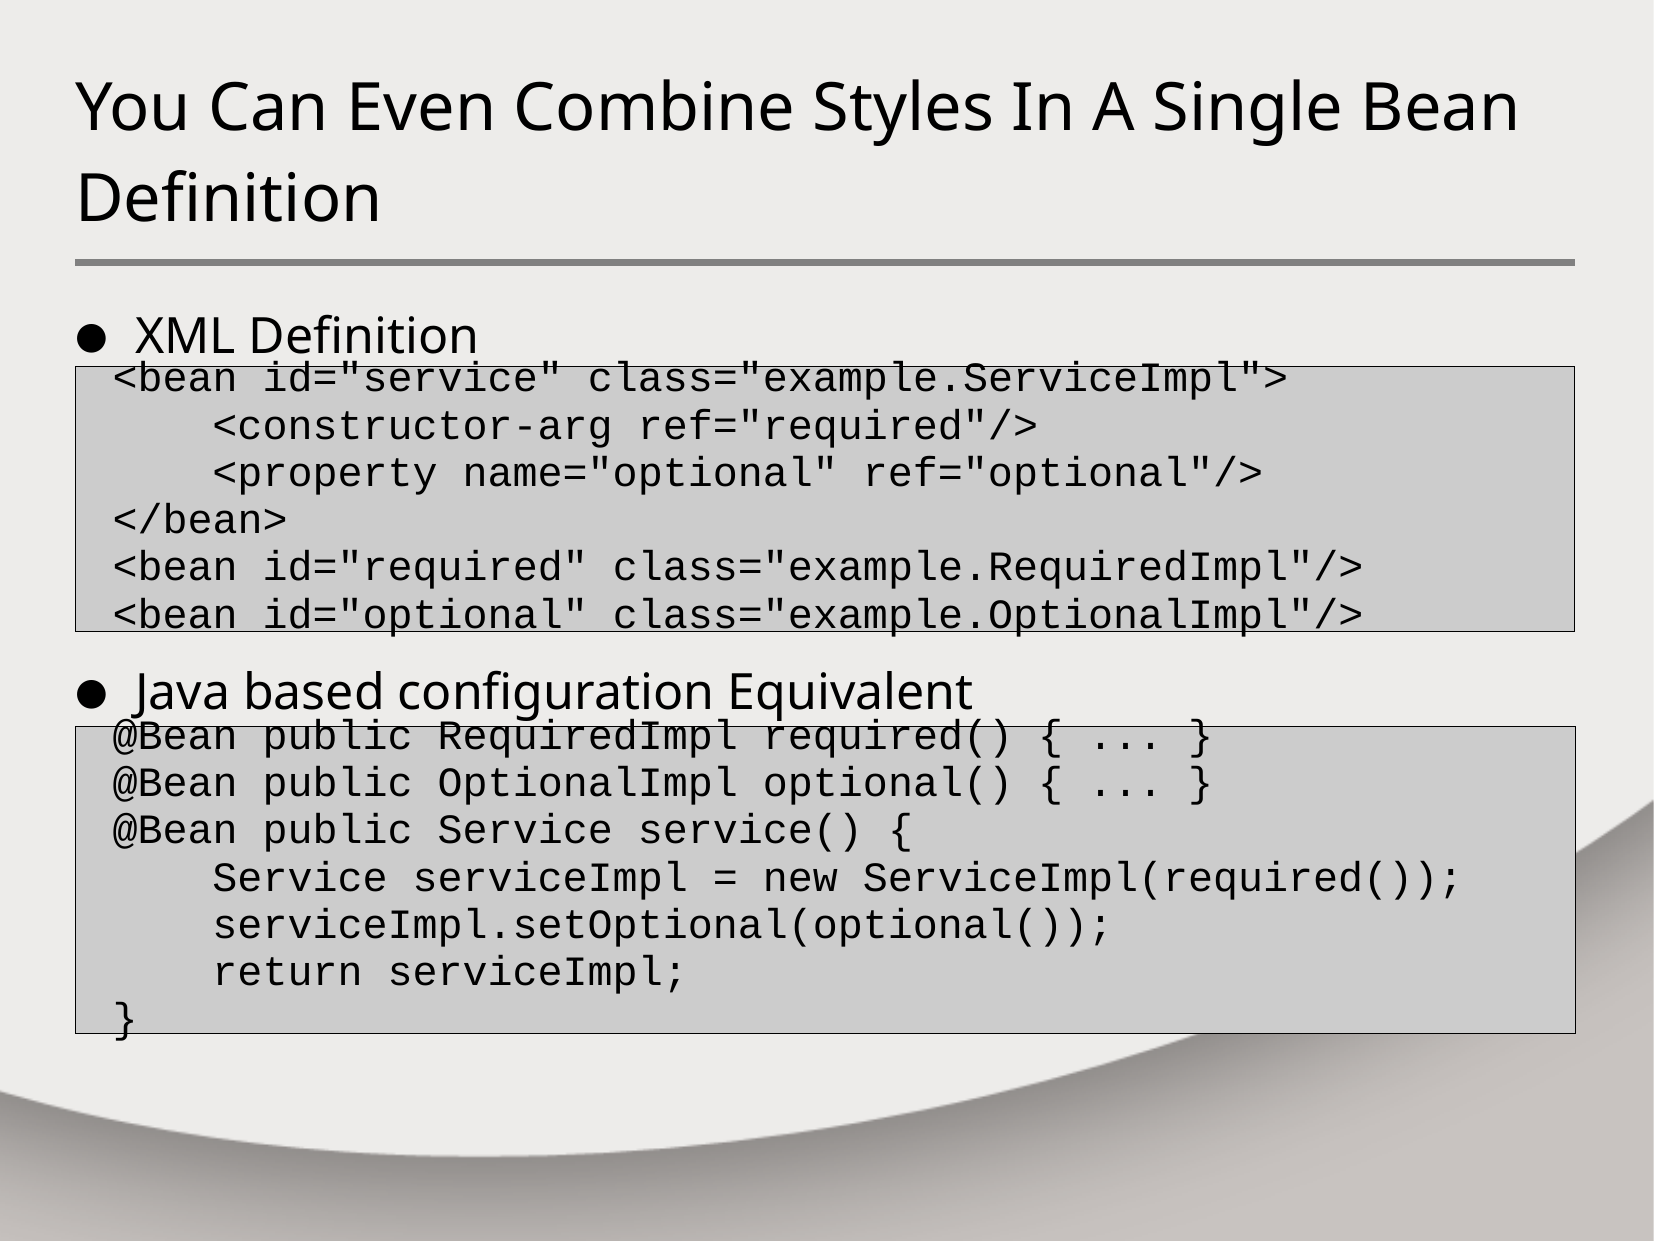

# You Can Even Combine Styles In A Single Bean Definition
XML Definition
Java based configuration Equivalent
<bean id="service" class="example.ServiceImpl">
 <constructor-arg ref="required"/>
 <property name="optional" ref="optional"/>
</bean>
<bean id="required" class="example.RequiredImpl"/>
<bean id="optional" class="example.OptionalImpl"/>
@Bean public RequiredImpl required() { ... }
@Bean public OptionalImpl optional() { ... }
@Bean public Service service() {
 Service serviceImpl = new ServiceImpl(required());
 serviceImpl.setOptional(optional());
 return serviceImpl;
}